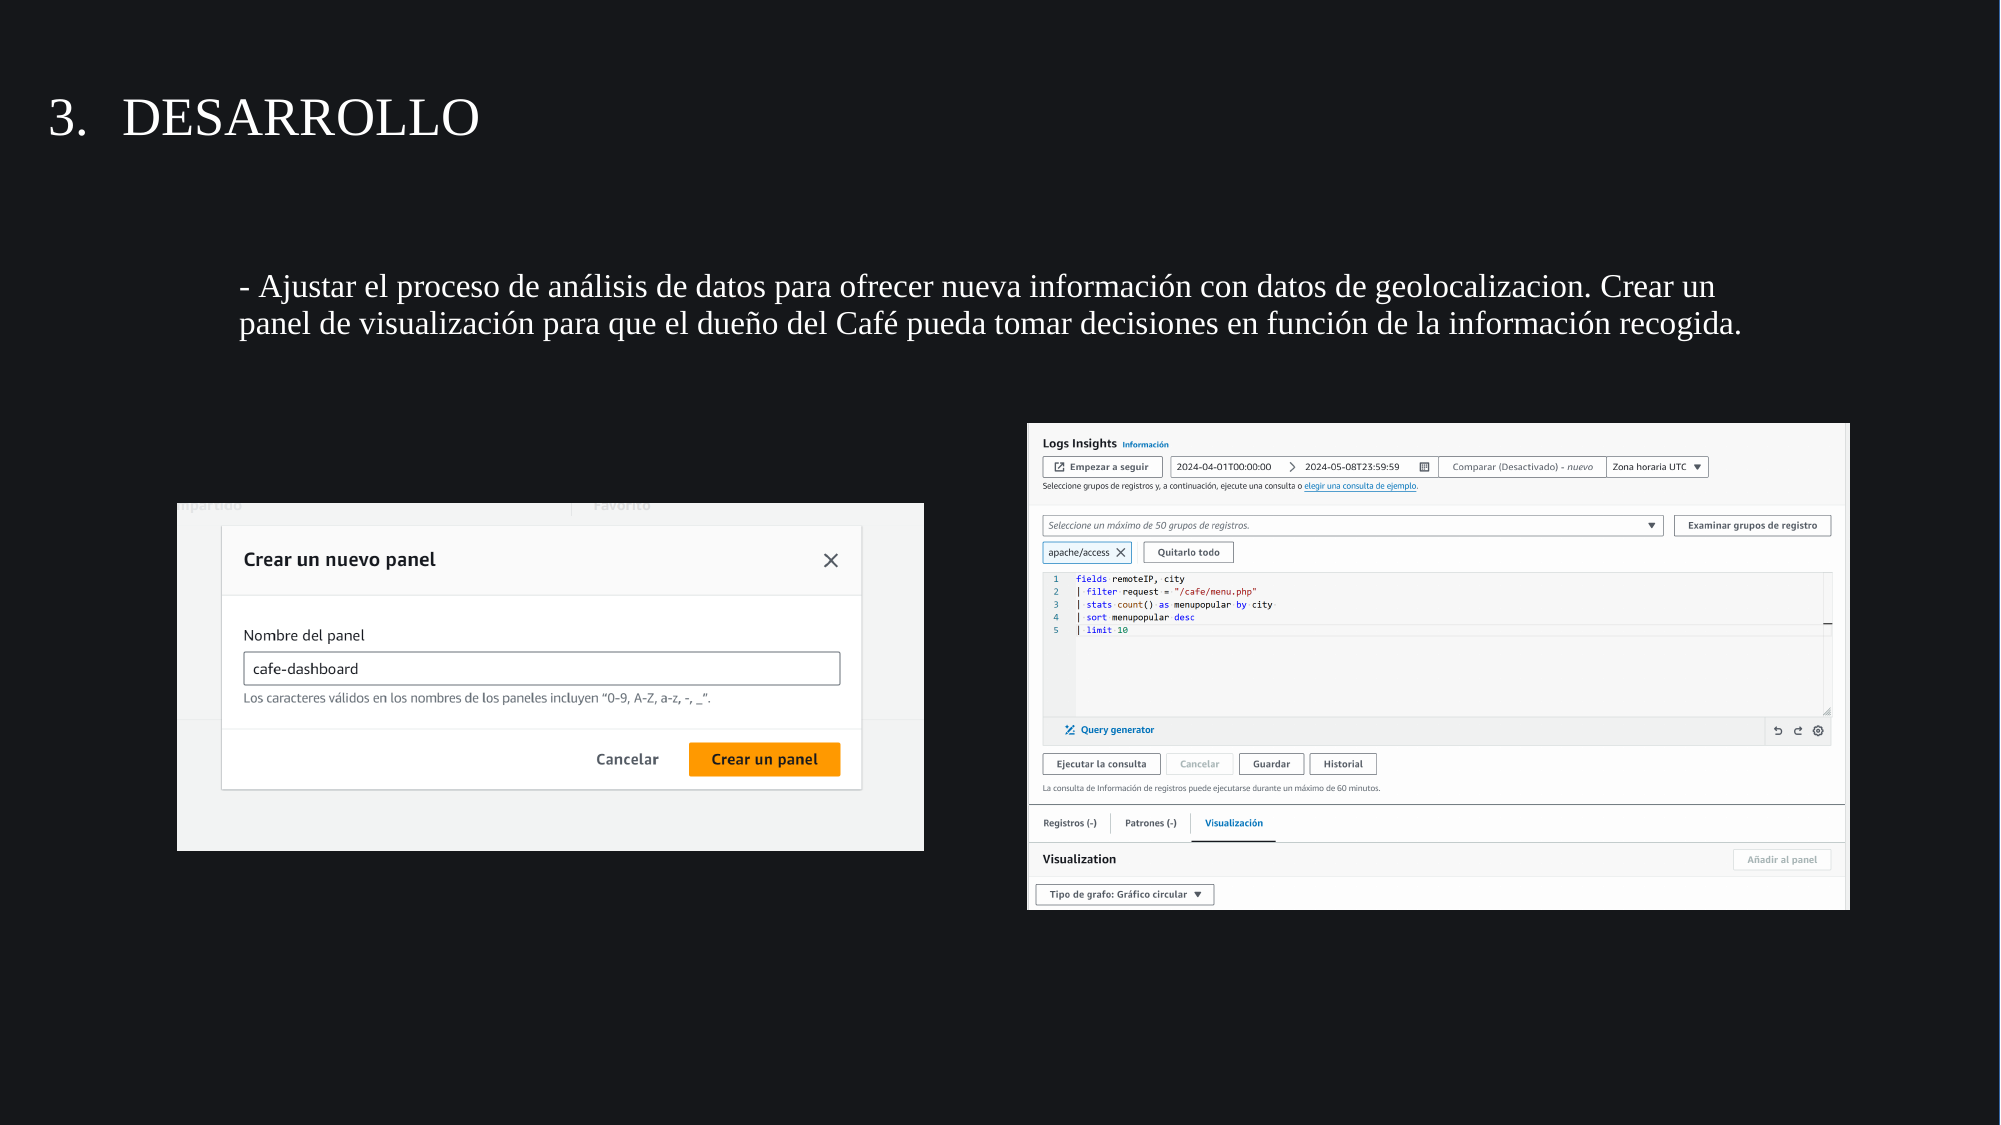

# 3.	DESARROLLO
- Ajustar el proceso de análisis de datos para ofrecer nueva información con datos de geolocalizacion. Crear un panel de visualización para que el dueño del Café pueda tomar decisiones en función de la información recogida.